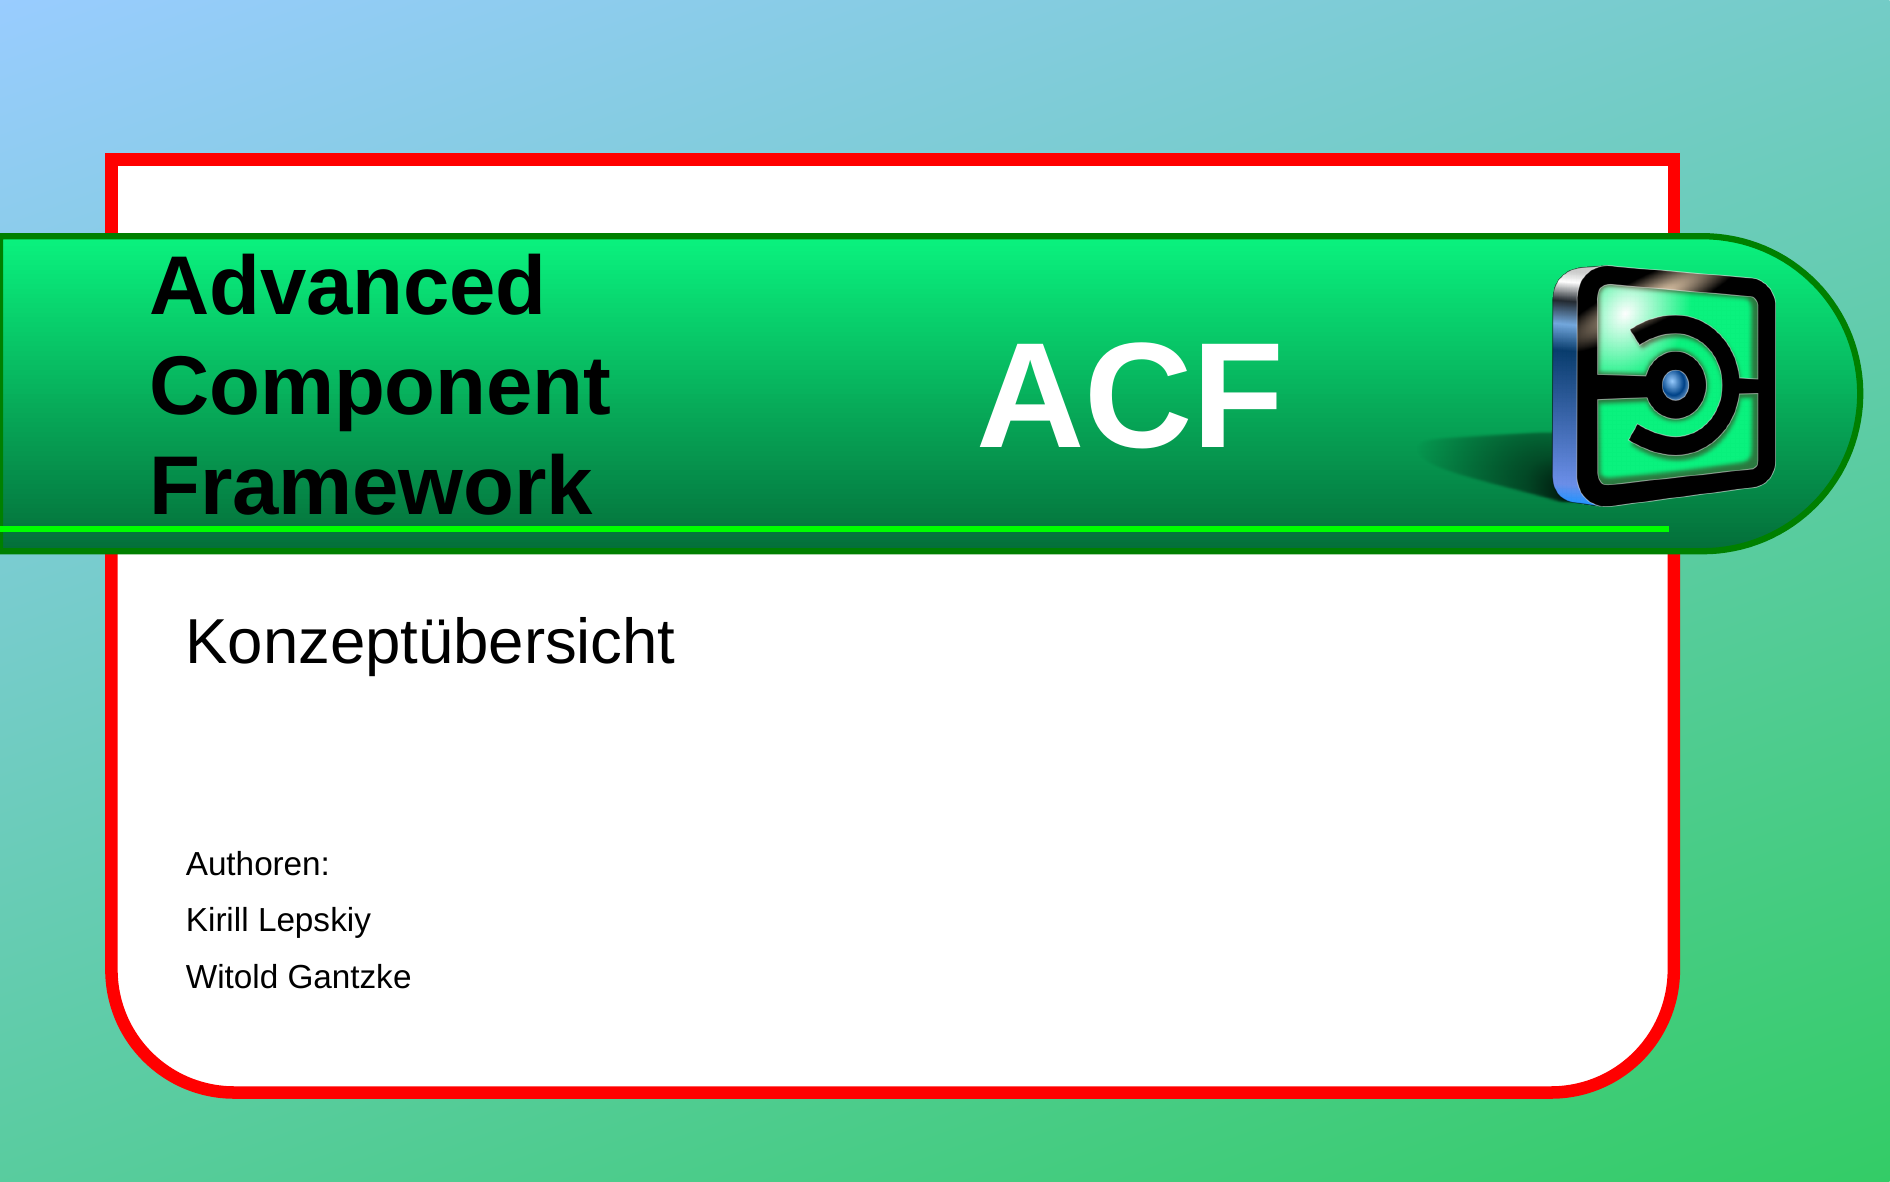

# Advanced Component Framework
ACF
Konzeptübersicht
Authoren:
Kirill Lepskiy
Witold Gantzke